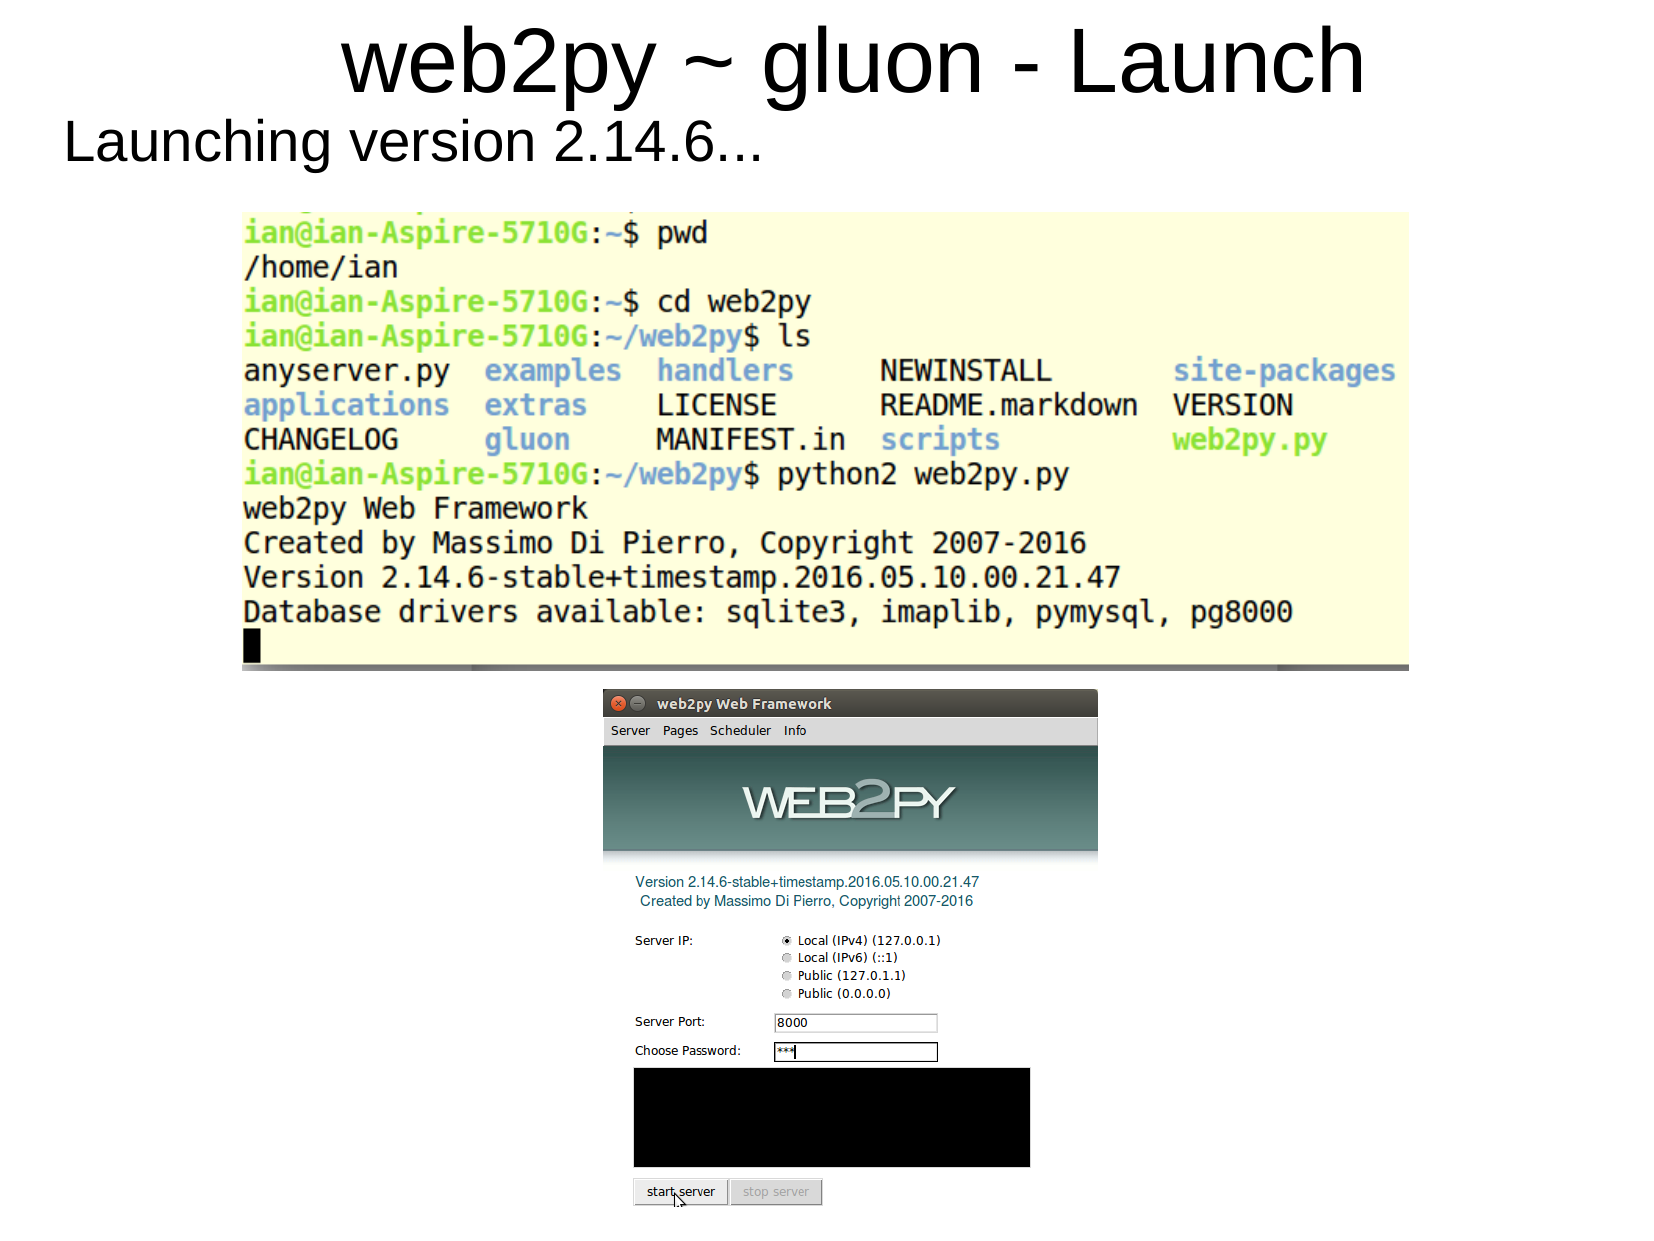

# web2py ~ gluon - Launch
Launching version 2.14.6...